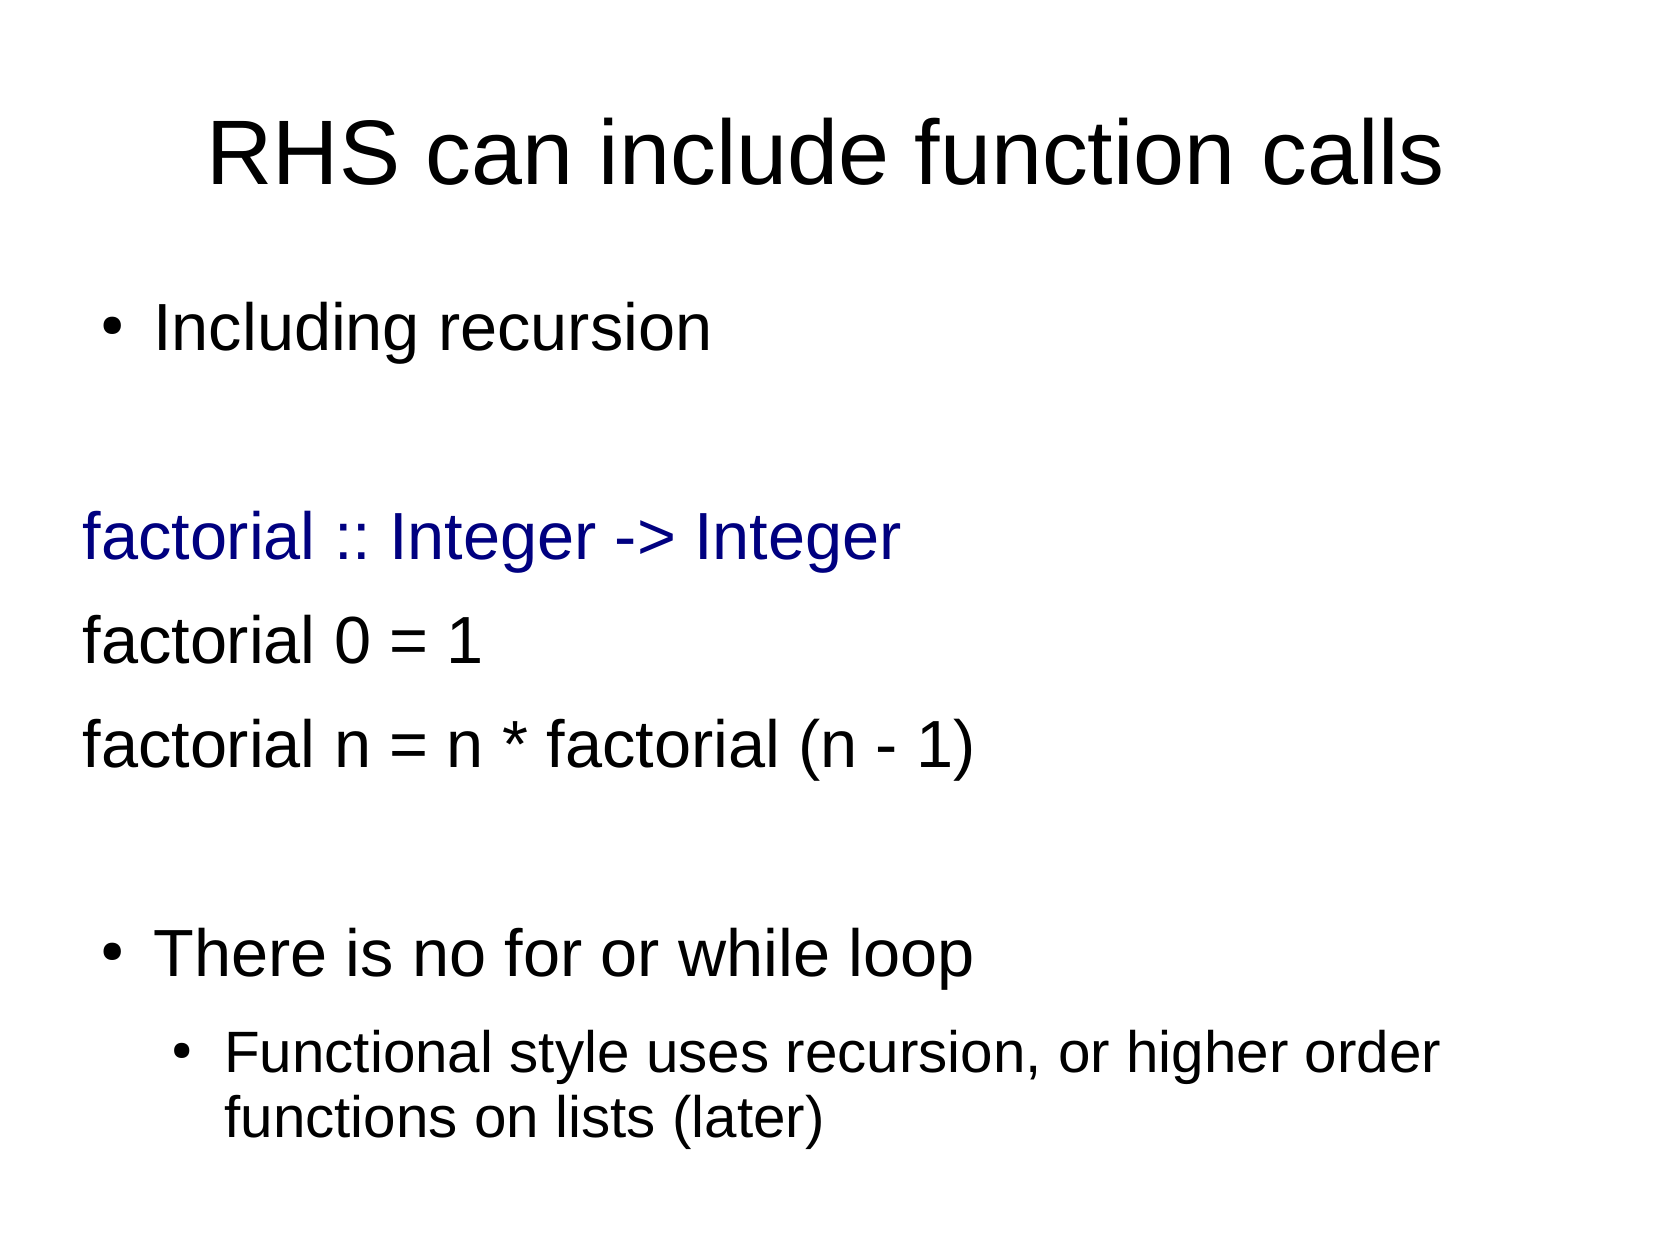

# RHS can include function calls
Including recursion
factorial :: Integer -> Integer
factorial 0 = 1
factorial n = n * factorial (n - 1)
There is no for or while loop
Functional style uses recursion, or higher order functions on lists (later)